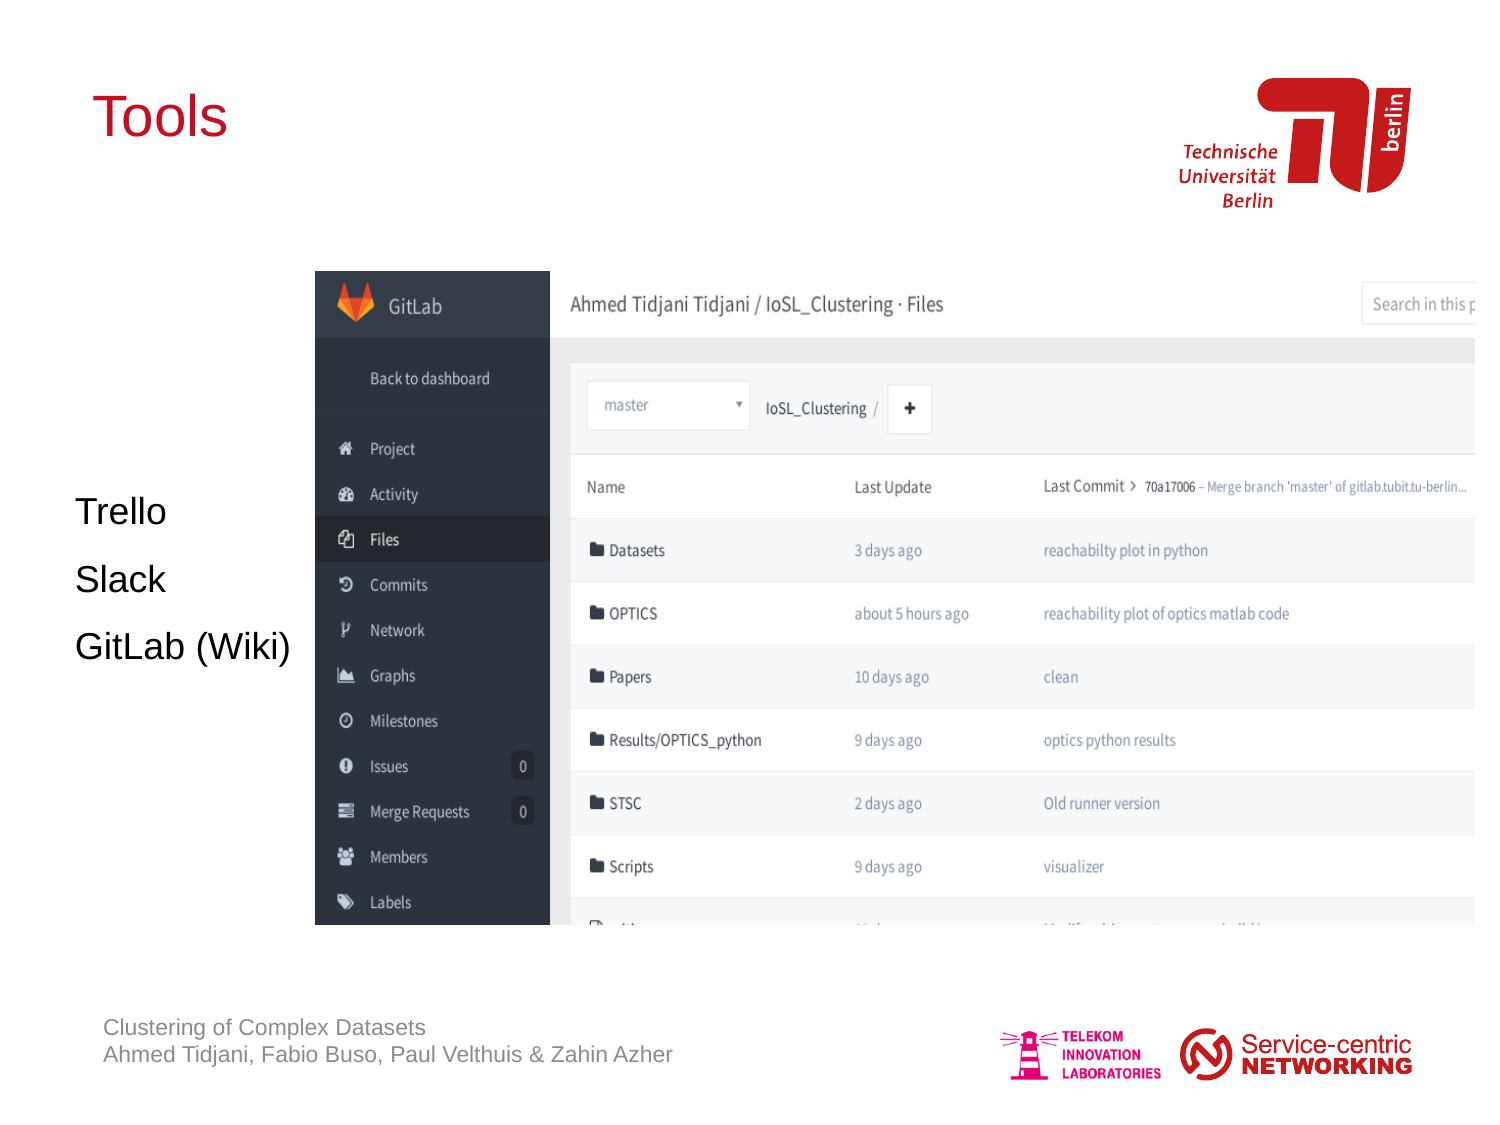

Tools
Trello
Slack
GitLab (Wiki)
Clustering of Complex Datasets
Ahmed Tidjani, Fabio Buso, Paul Velthuis & Zahin Azher